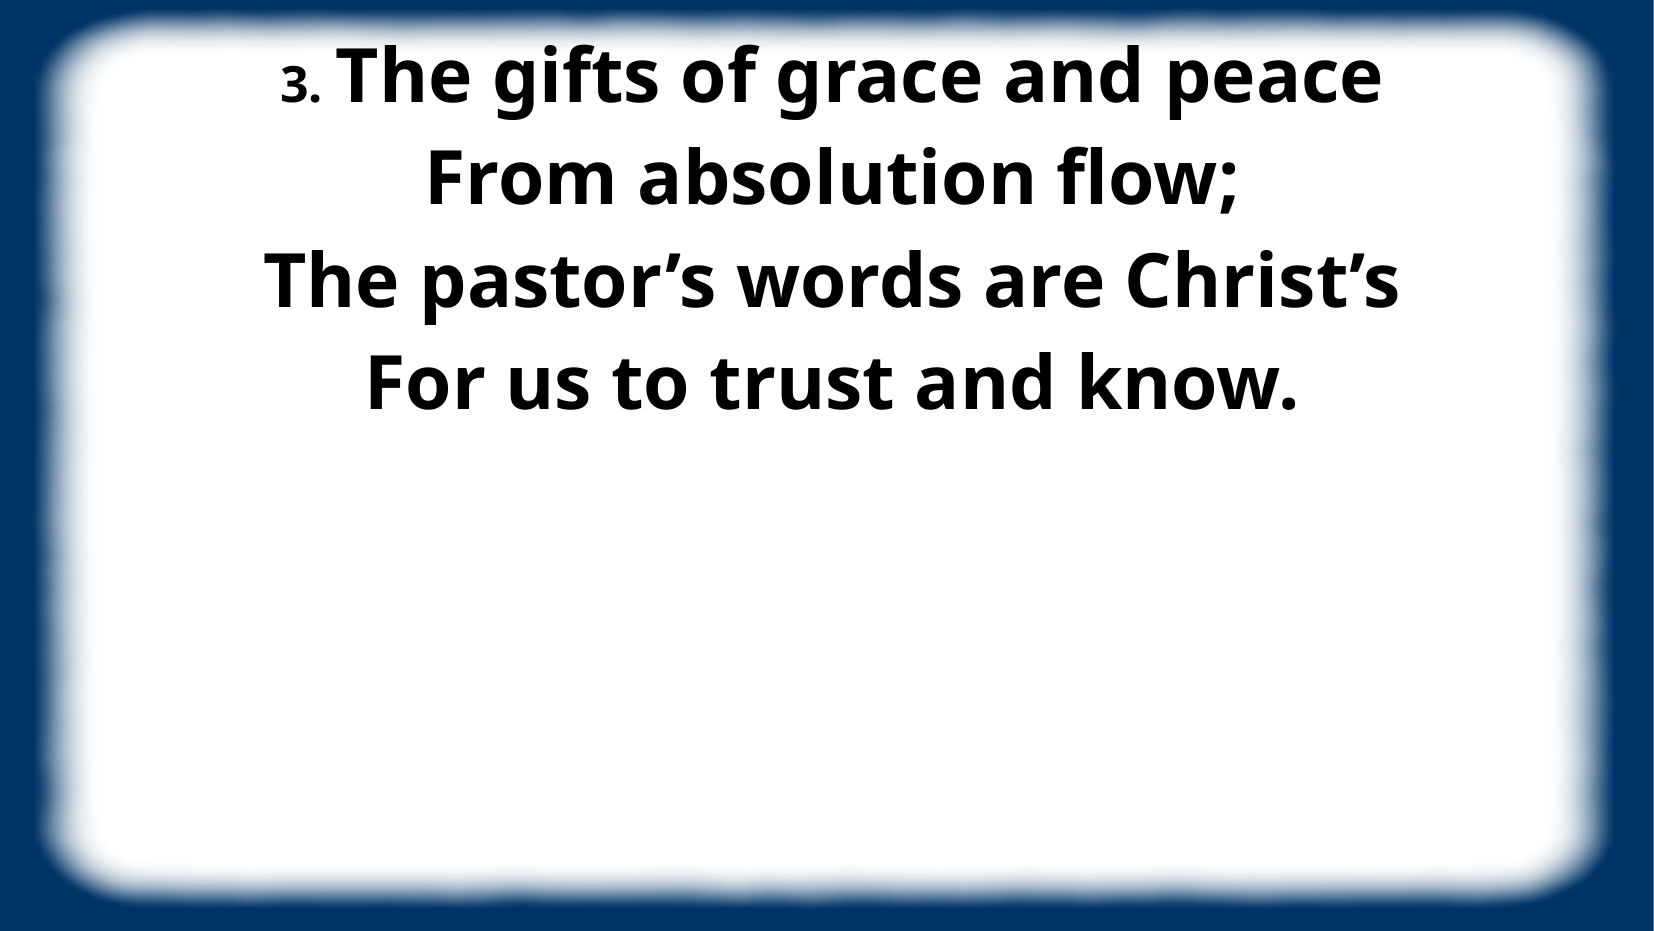

3. The gifts of grace and peace
From absolution flow;
The pastor’s words are Christ’s
For us to trust and know.